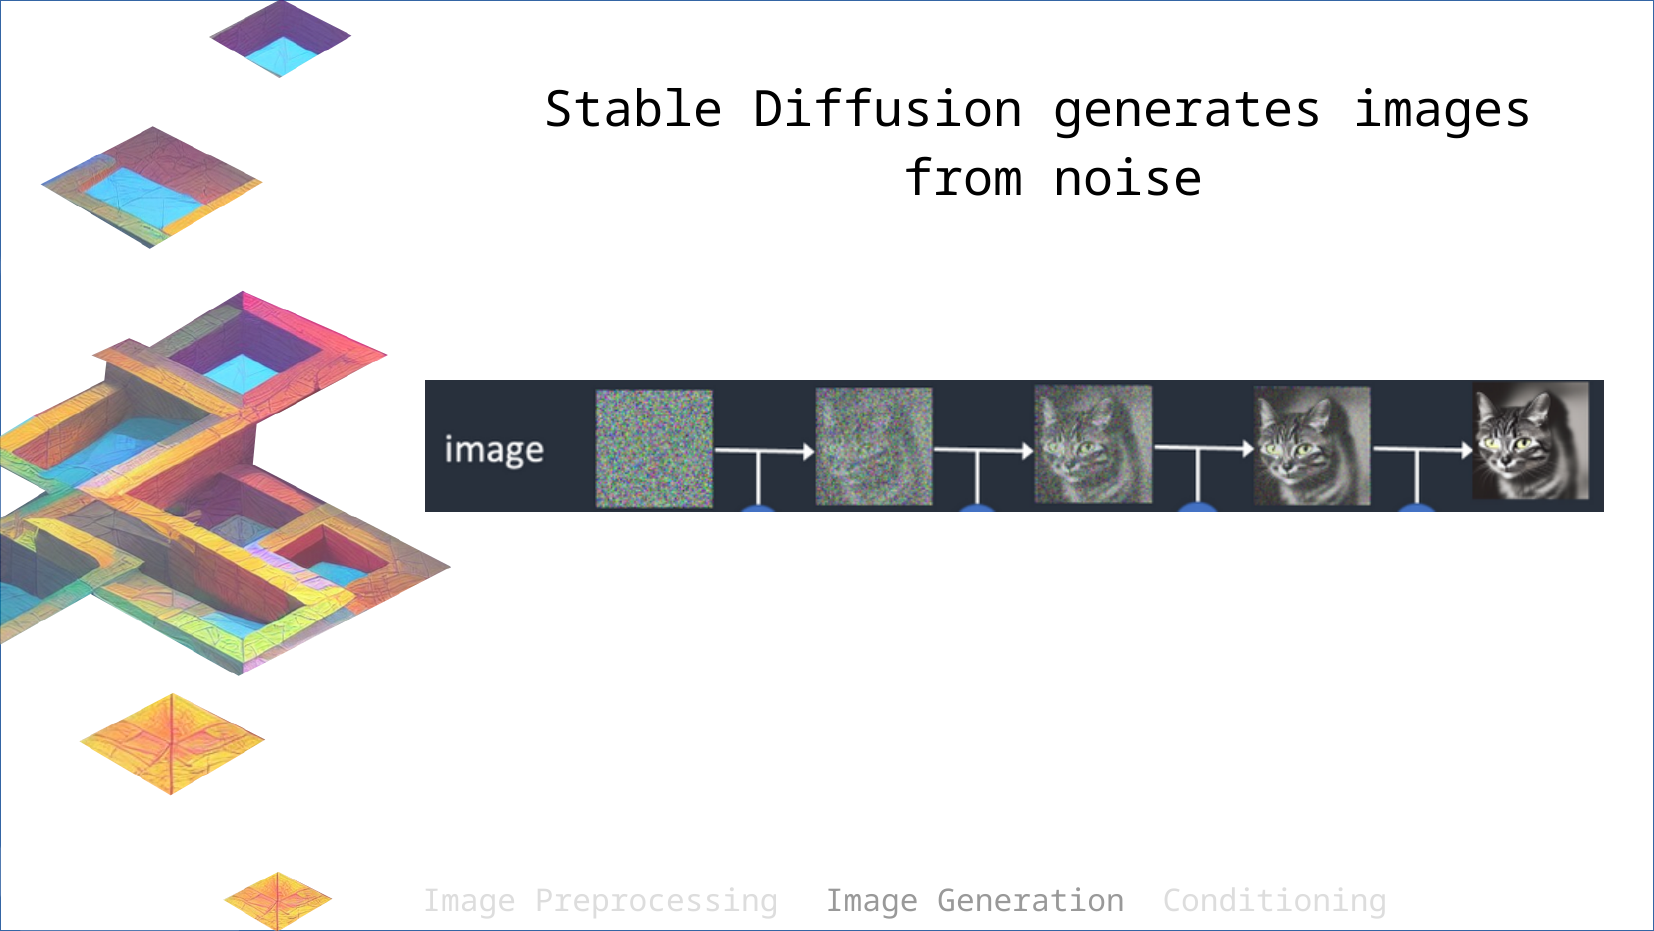

Stable Diffusion generates images
from noise
# Image Preprocessing
Image Generation
Conditioning